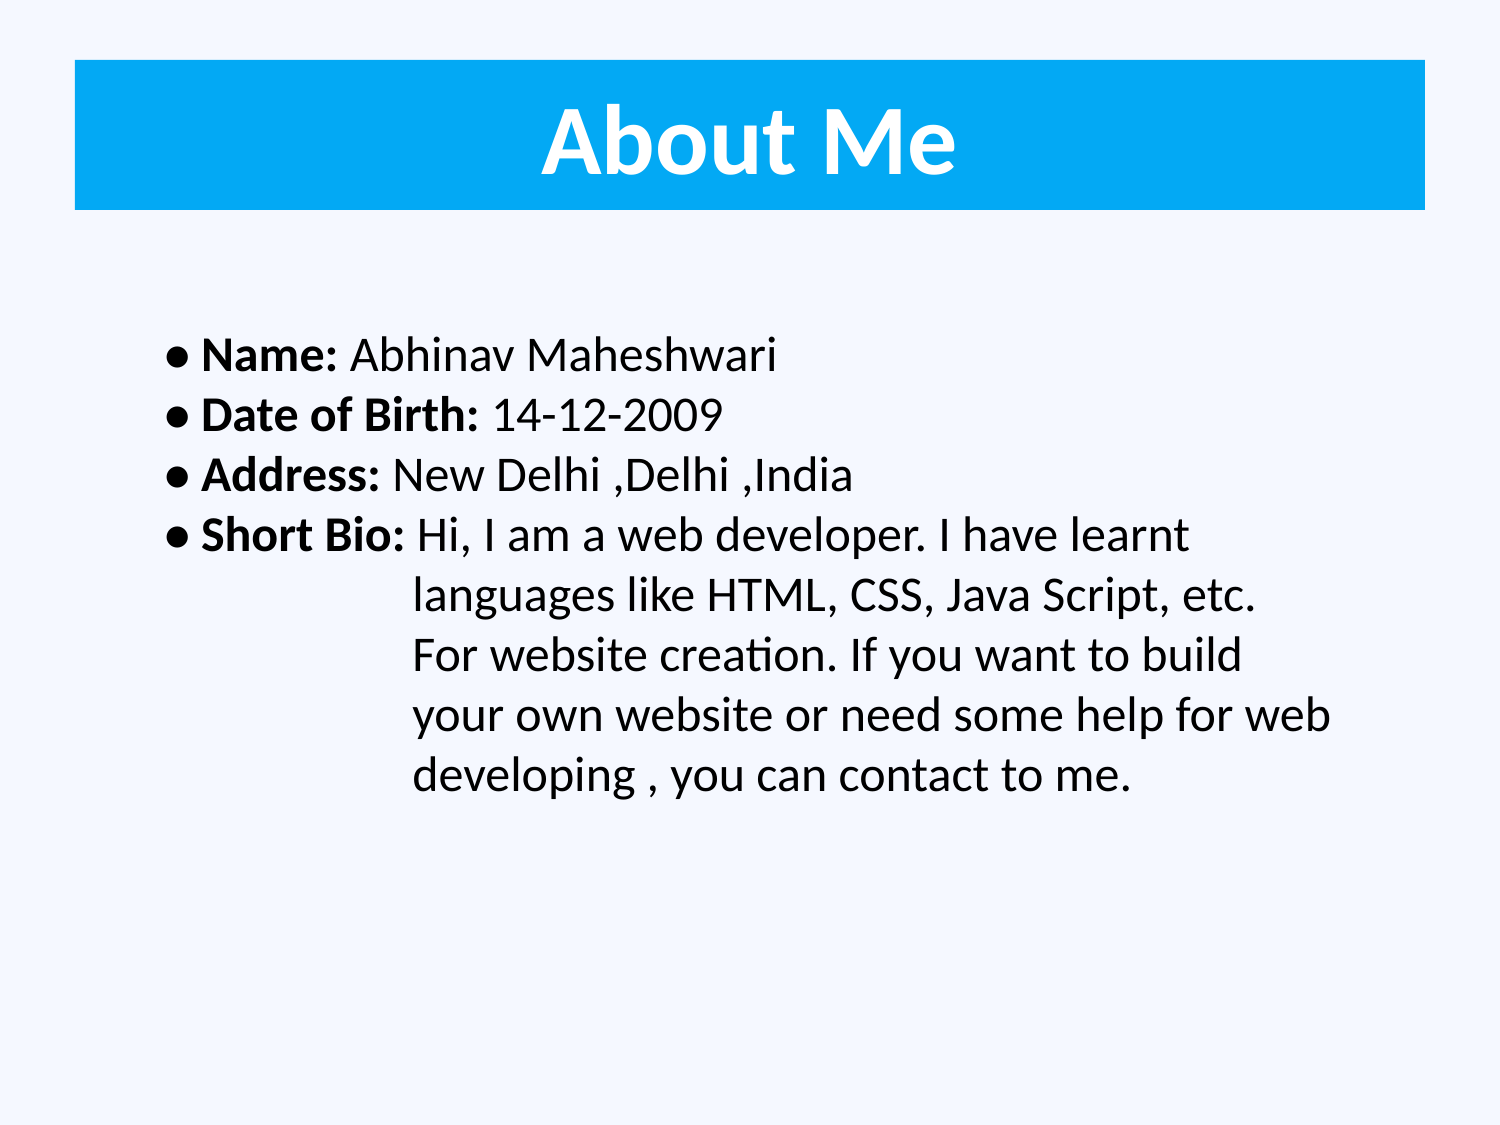

About Me
• Name: Abhinav Maheshwari
• Date of Birth: 14-12-2009
• Address: New Delhi ,Delhi ,India
• Short Bio: Hi, I am a web developer. I have learnt languages like HTML, CSS, Java Script, etc. For website creation. If you want to build your own website or need some help for web developing , you can contact to me.